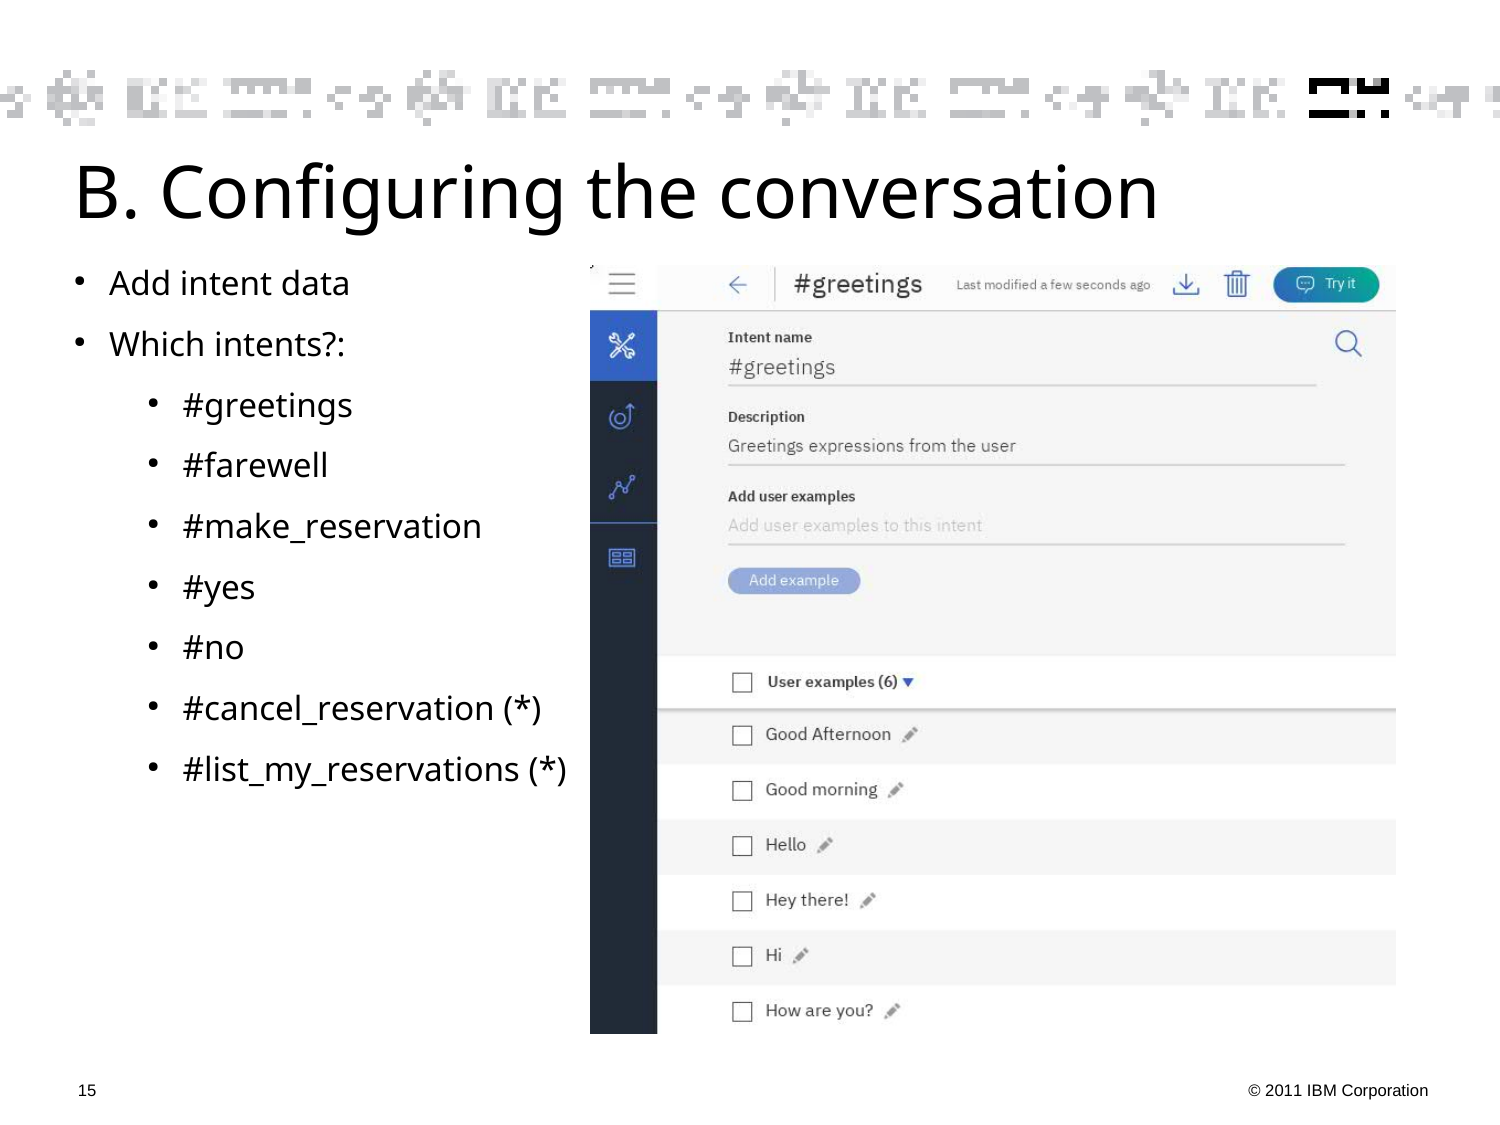

# B. Configuring the conversation
Add intent data
Which intents?:
#greetings
#farewell
#make_reservation
#yes
#no
#cancel_reservation (*)
#list_my_reservations (*)
15